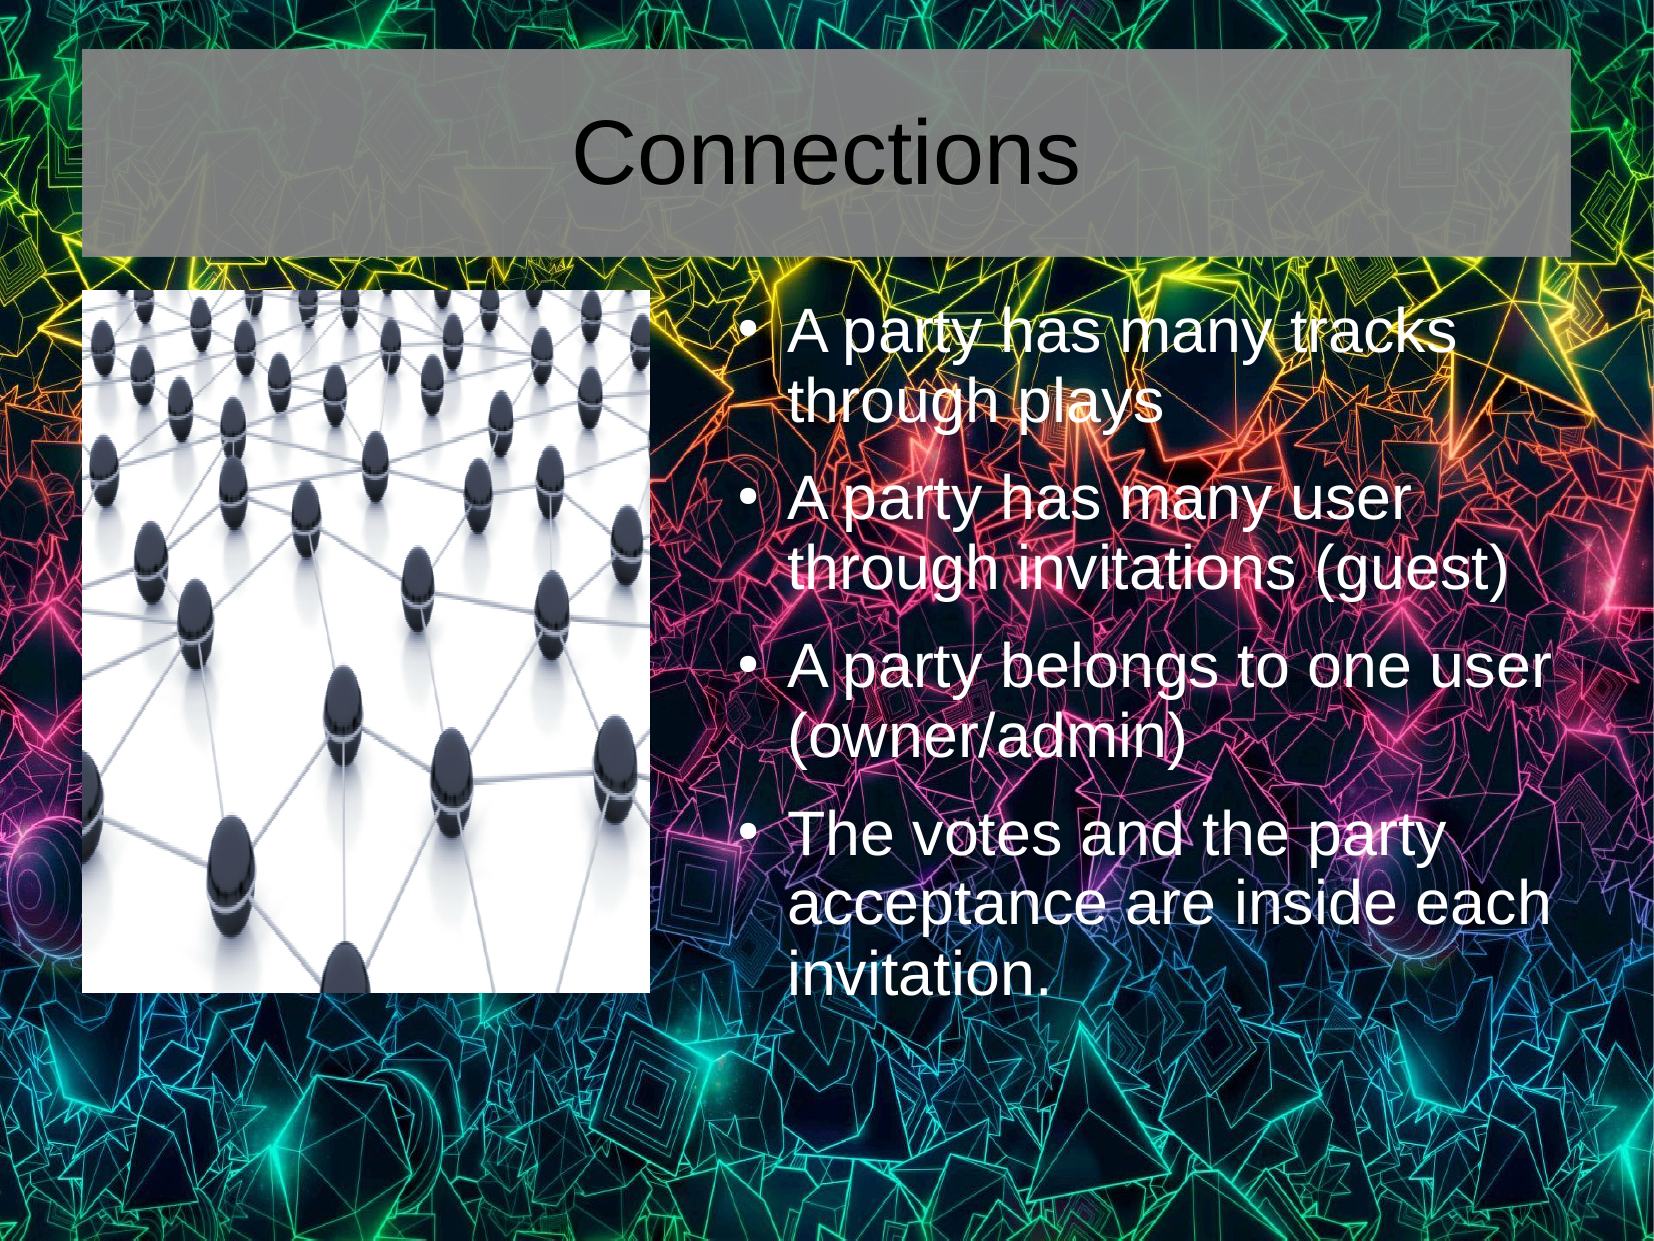

# Connections
A party has many tracks through plays
A party has many user through invitations (guest)
A party belongs to one user (owner/admin)
The votes and the party acceptance are inside each invitation.